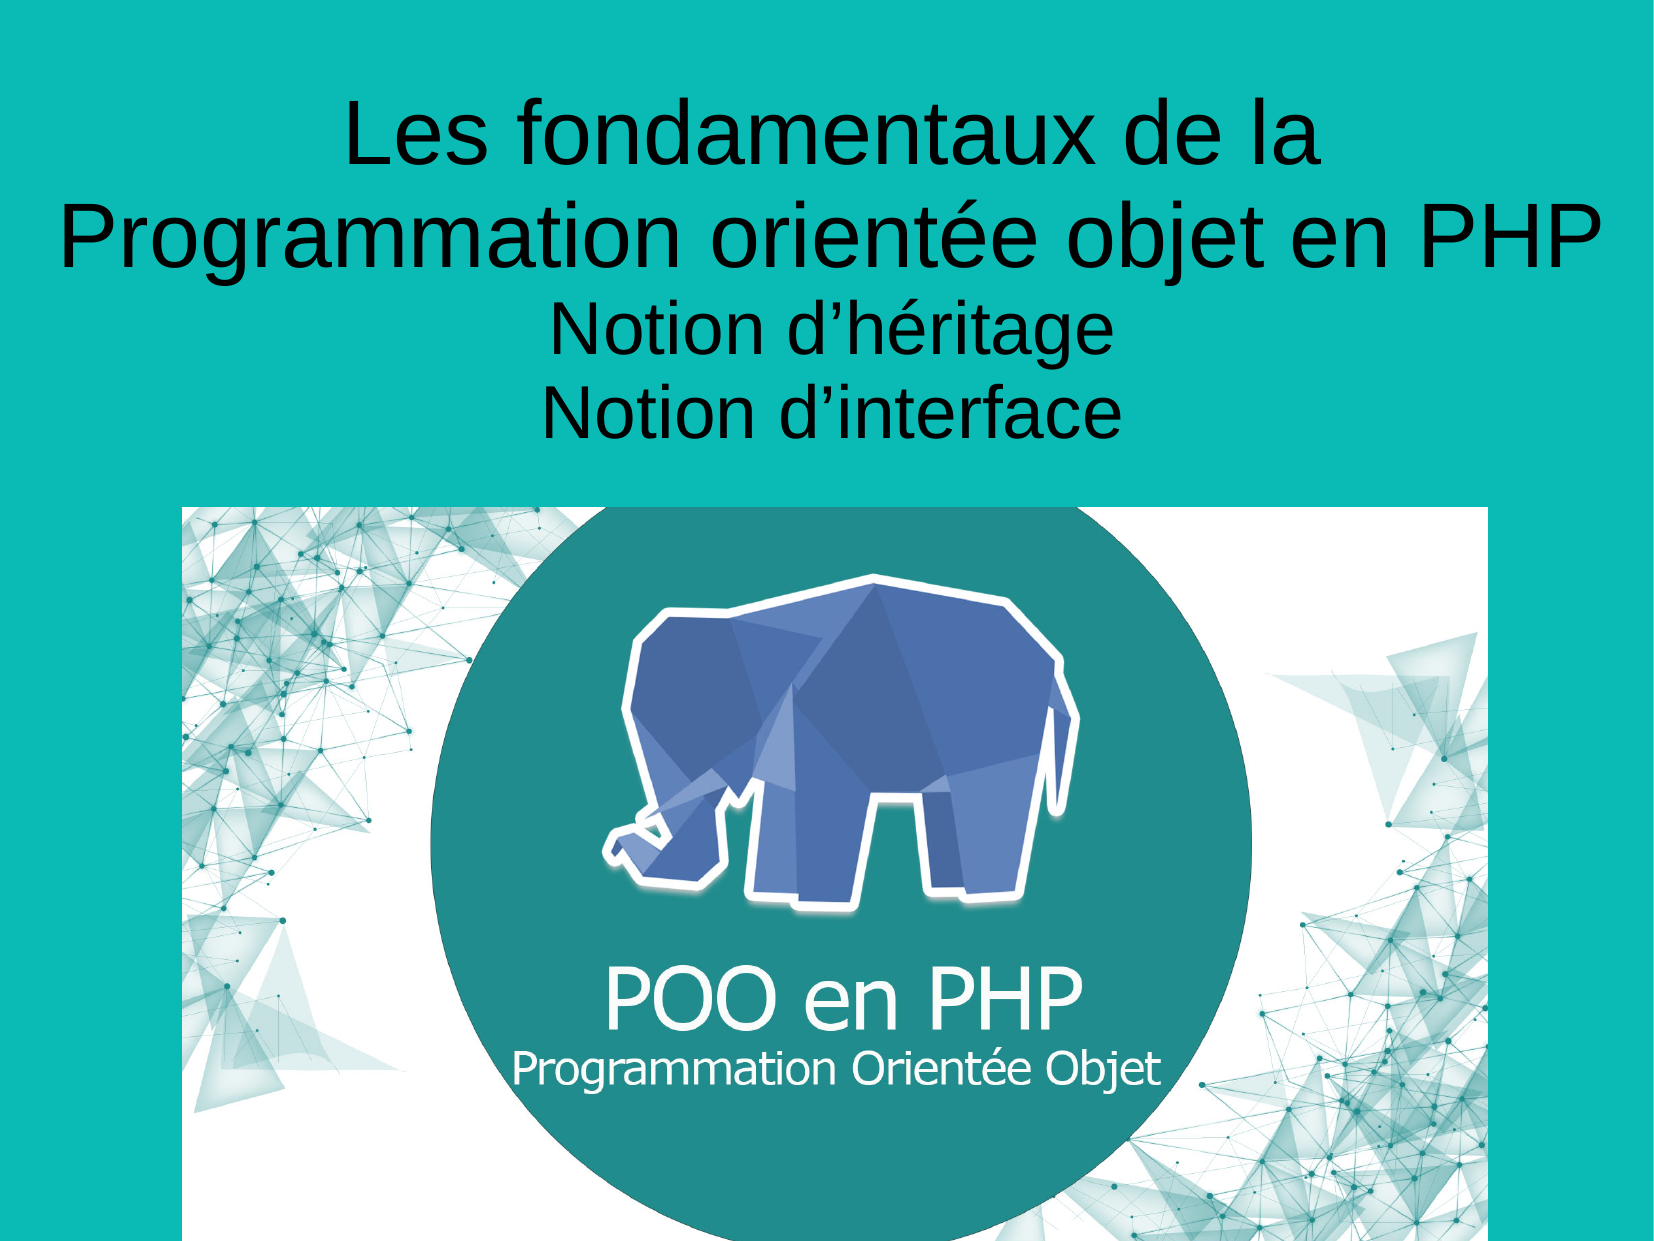

# Les fondamentaux de la Programmation orientée objet en PHP Notion d’héritage Notion d’interface